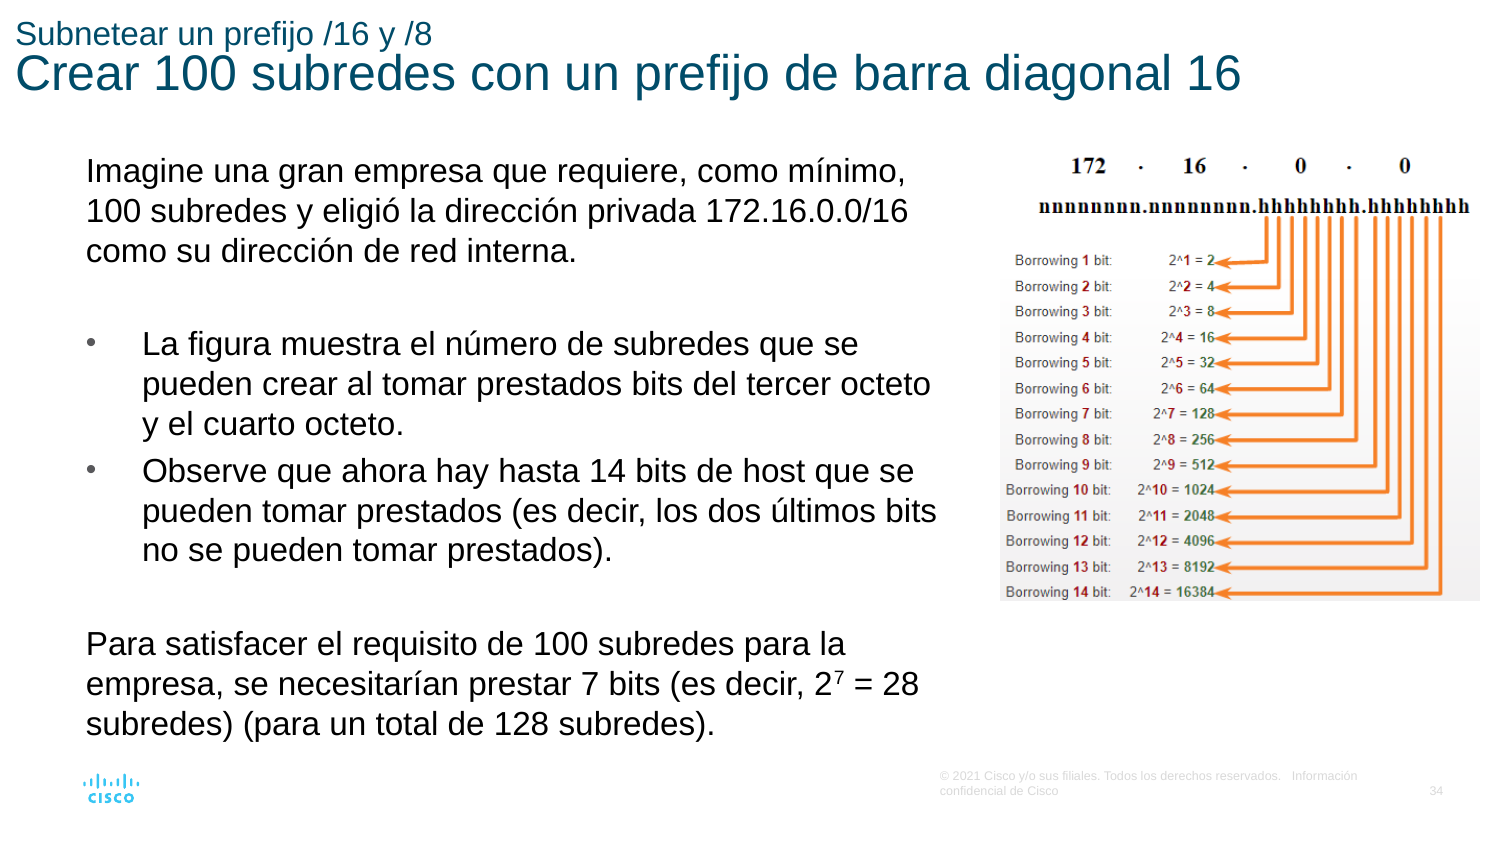

# Subnetear un prefijo /16 y /8 Crear 100 subredes con un prefijo de barra diagonal 16
Imagine una gran empresa que requiere, como mínimo, 100 subredes y eligió la dirección privada 172.16.0.0/16 como su dirección de red interna.
La figura muestra el número de subredes que se pueden crear al tomar prestados bits del tercer octeto y el cuarto octeto.
Observe que ahora hay hasta 14 bits de host que se pueden tomar prestados (es decir, los dos últimos bits no se pueden tomar prestados).
Para satisfacer el requisito de 100 subredes para la empresa, se necesitarían prestar 7 bits (es decir, 27 = 28 subredes) (para un total de 128 subredes).